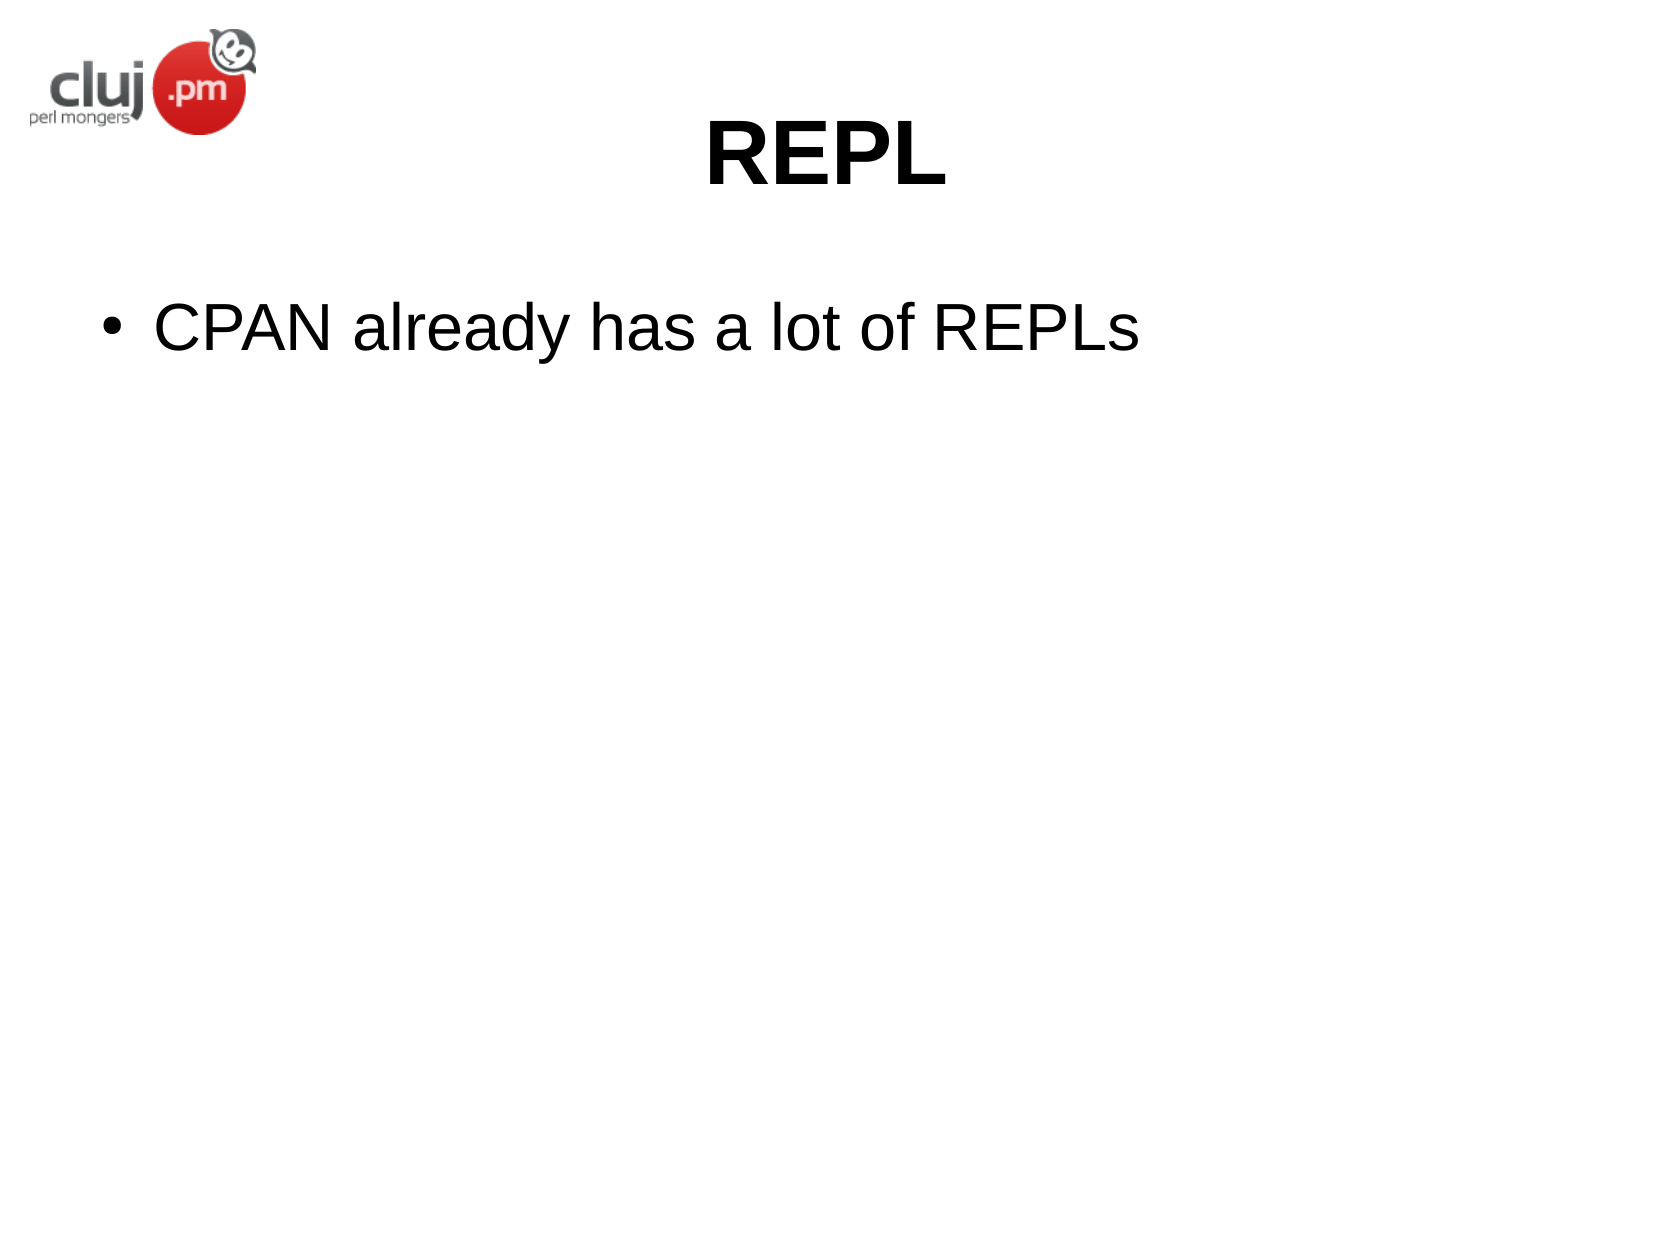

# REPL
CPAN already has a lot of REPLs